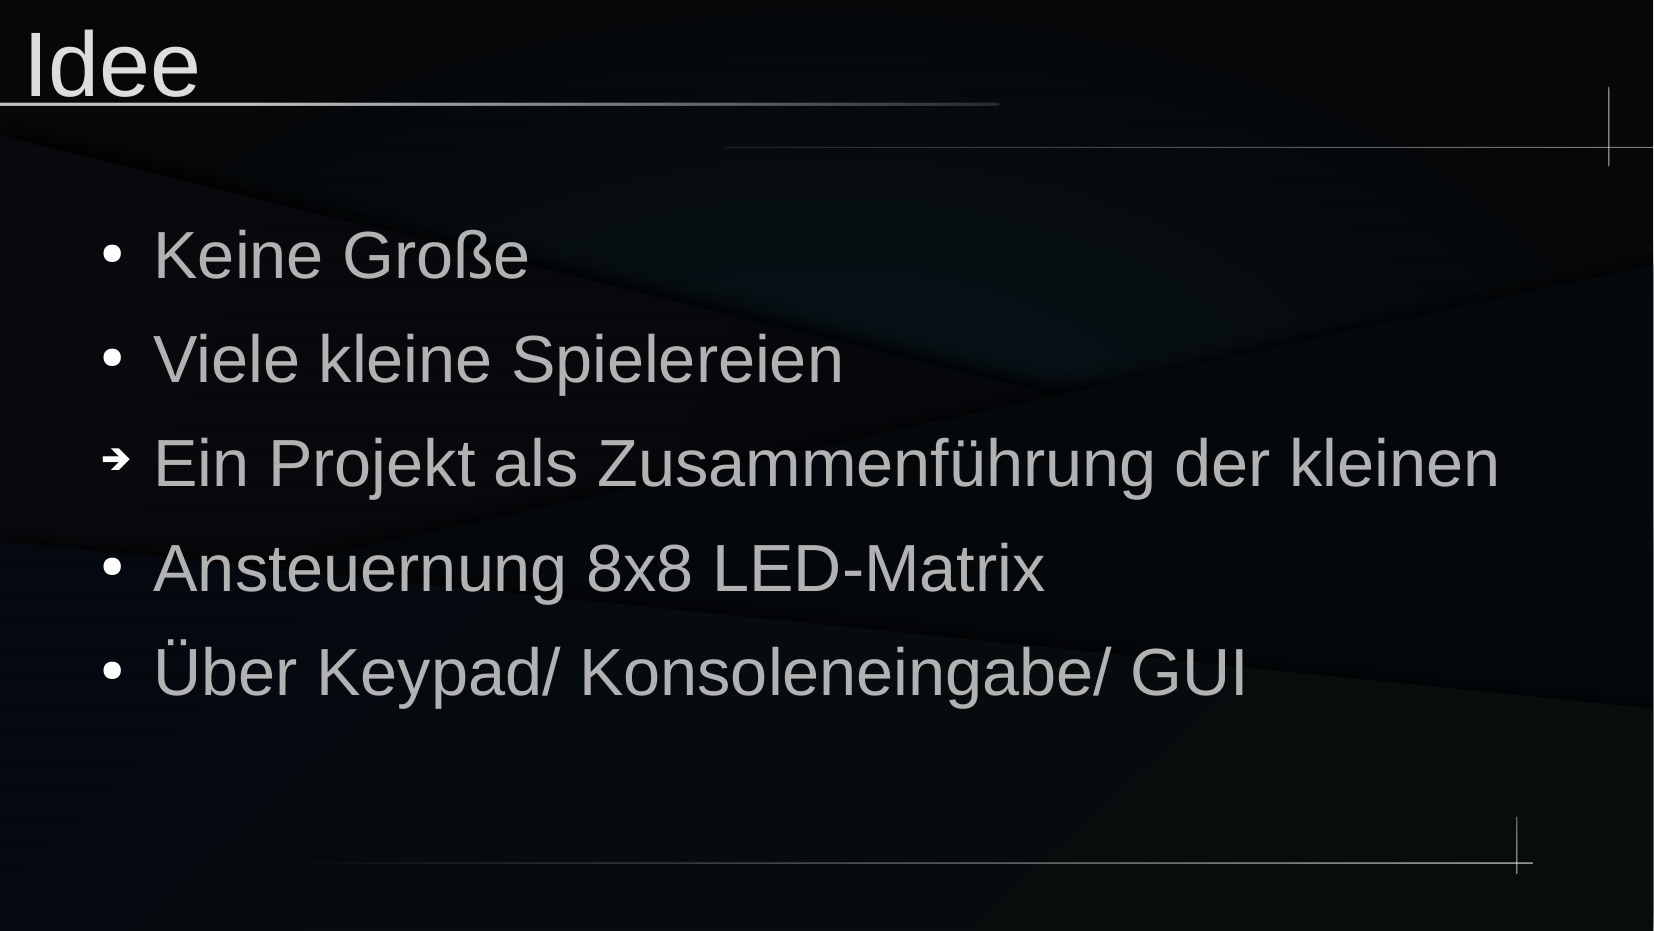

# Idee
Keine Große
Viele kleine Spielereien
Ein Projekt als Zusammenführung der kleinen
Ansteuernung 8x8 LED-Matrix
Über Keypad/ Konsoleneingabe/ GUI